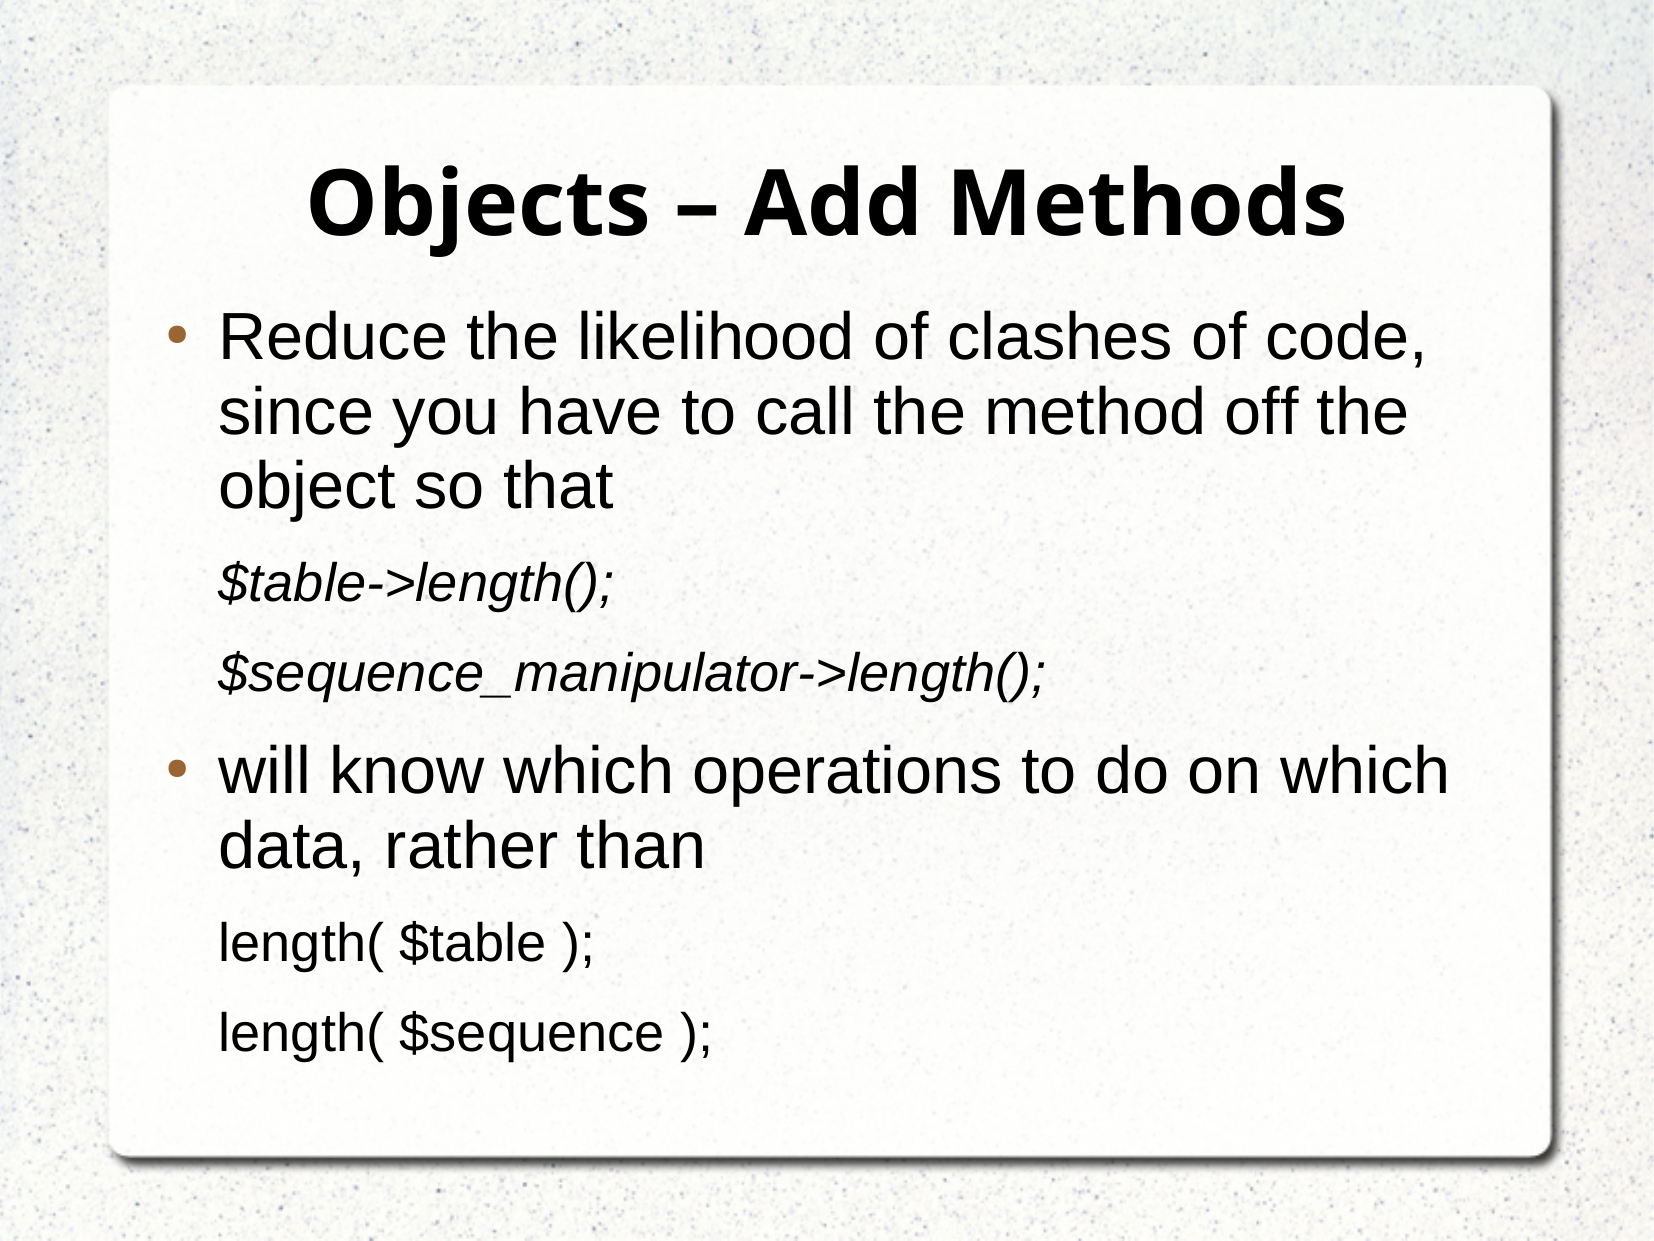

# Objects – Add Methods
Reduce the likelihood of clashes of code, since you have to call the method off the object so that
$table->length();
$sequence_manipulator->length();
will know which operations to do on which data, rather than
length( $table );
length( $sequence );